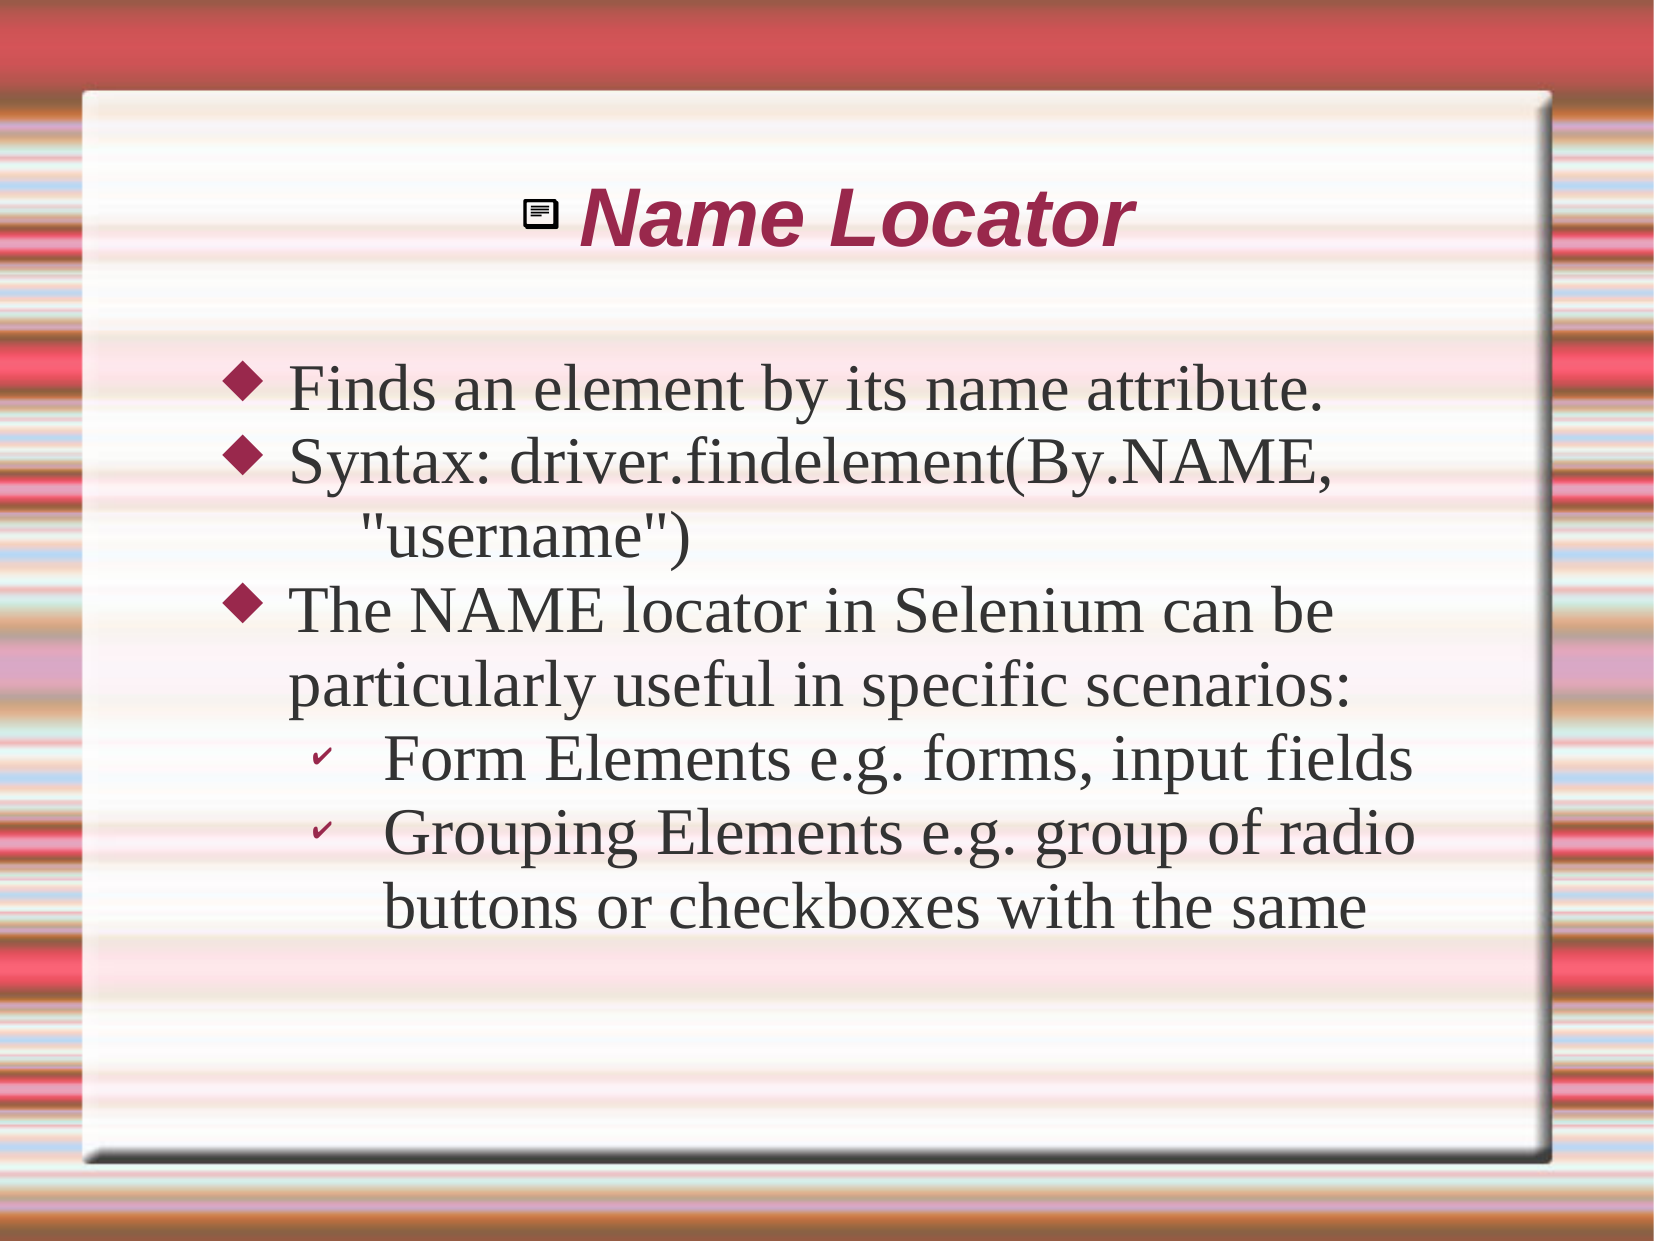

# Name Locator
Finds an element by its name attribute.
Syntax: driver.findelement(By.NAME, "username")
The NAME locator in Selenium can be
particularly useful in specific scenarios:
Form Elements e.g. forms, input fields
Grouping Elements e.g. group of radio
buttons or checkboxes with the same